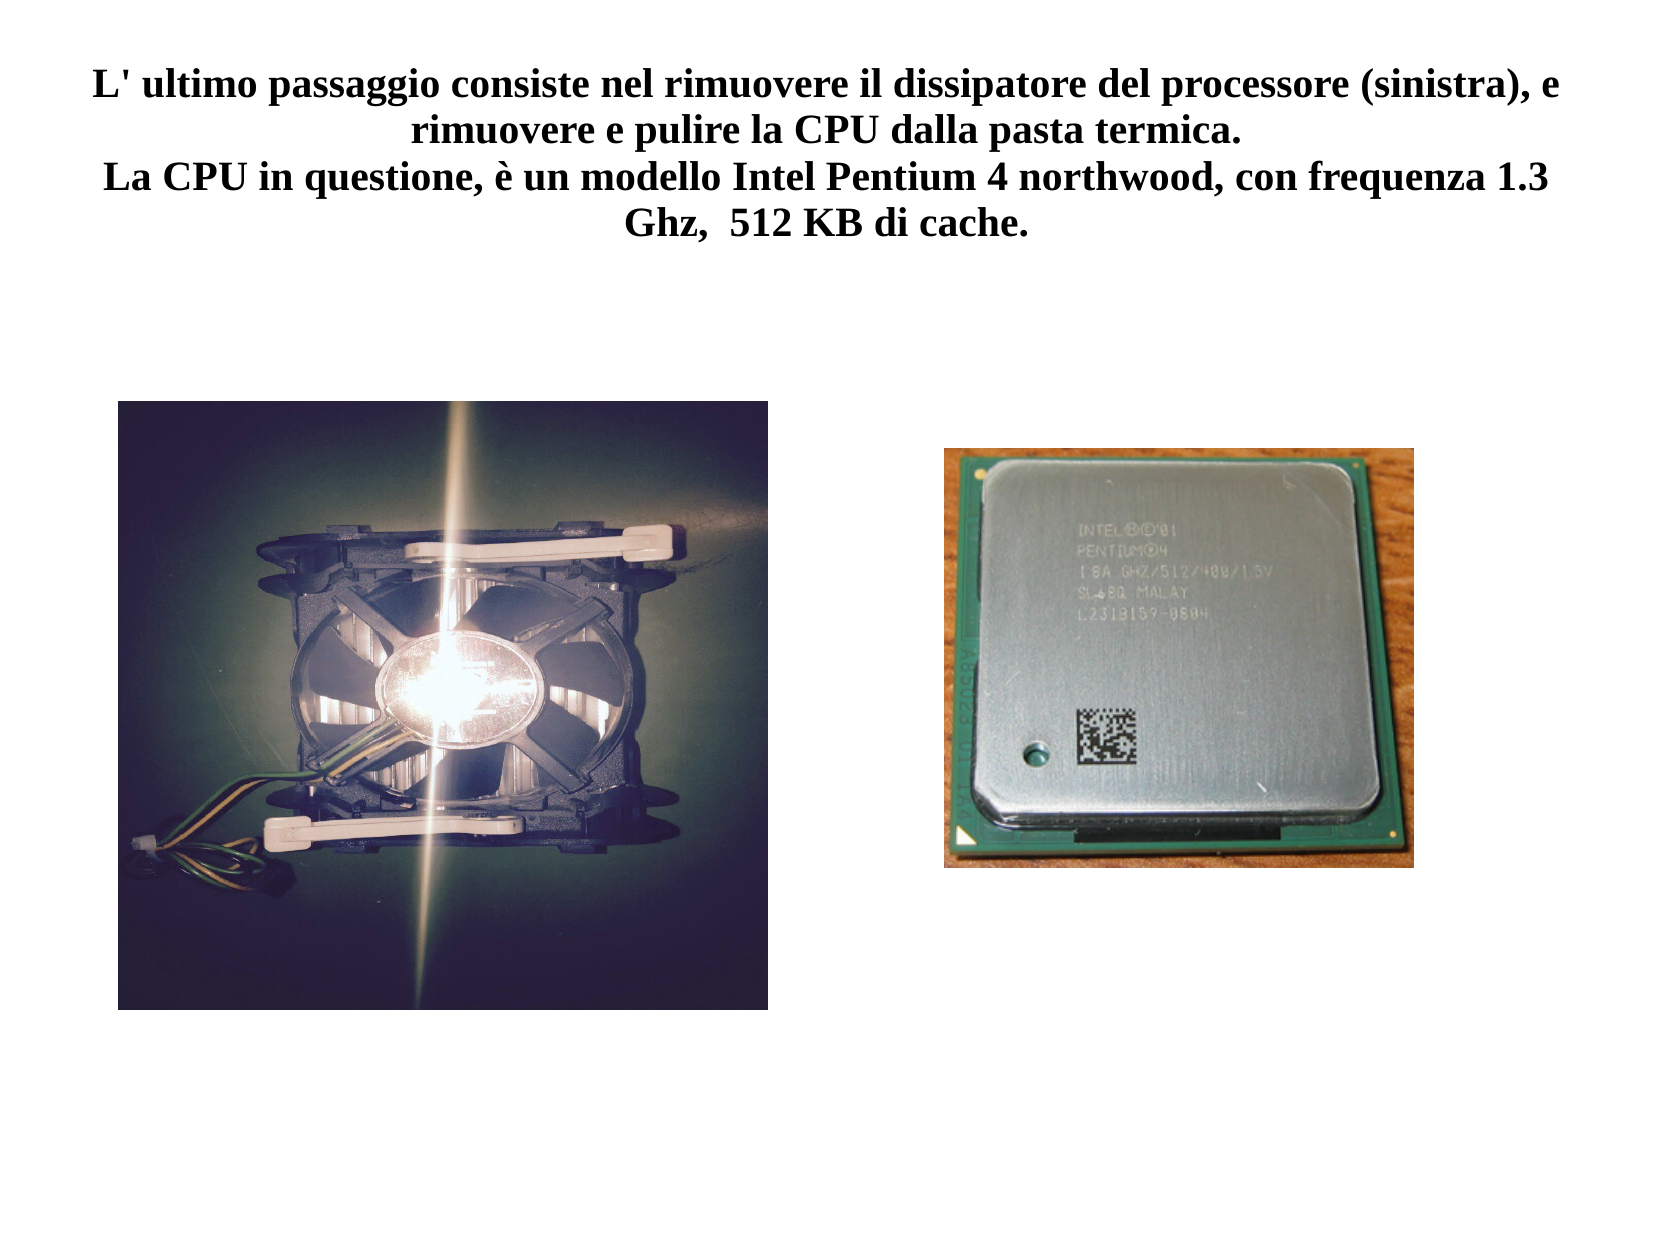

# L' ultimo passaggio consiste nel rimuovere il dissipatore del processore (sinistra), e rimuovere e pulire la CPU dalla pasta termica. La CPU in questione, è un modello Intel Pentium 4 northwood, con frequenza 1.3 Ghz, 512 KB di cache.